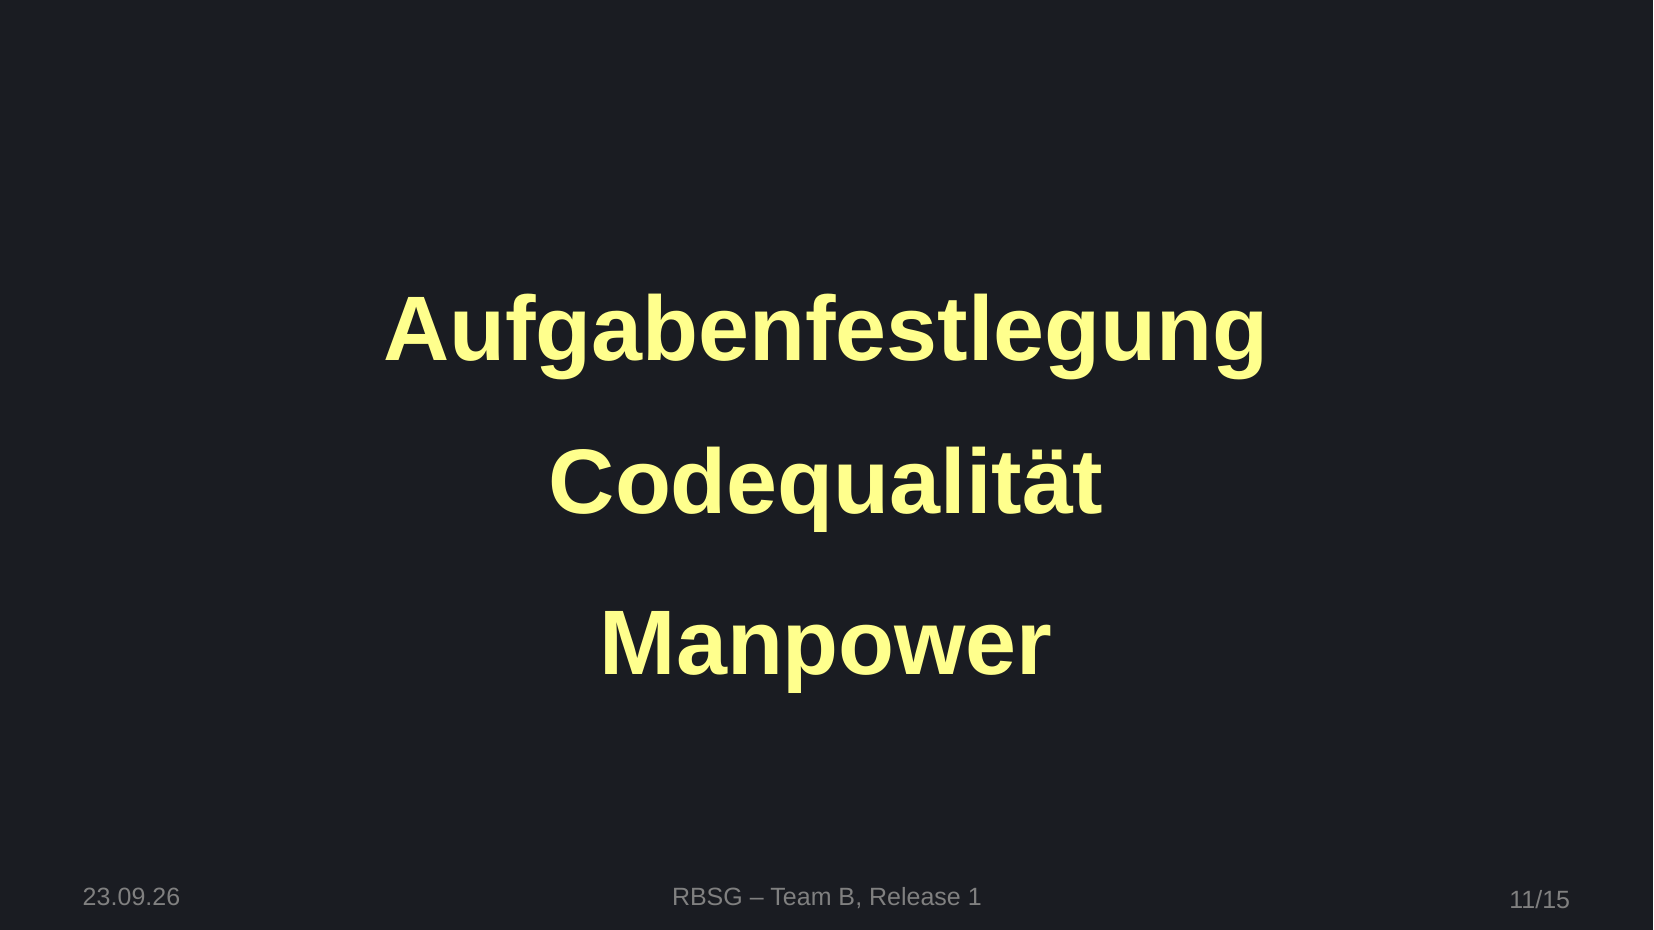

Aufgabenfestlegung
Codequalität
Manpower
RBSG – Team B, Release 1
11